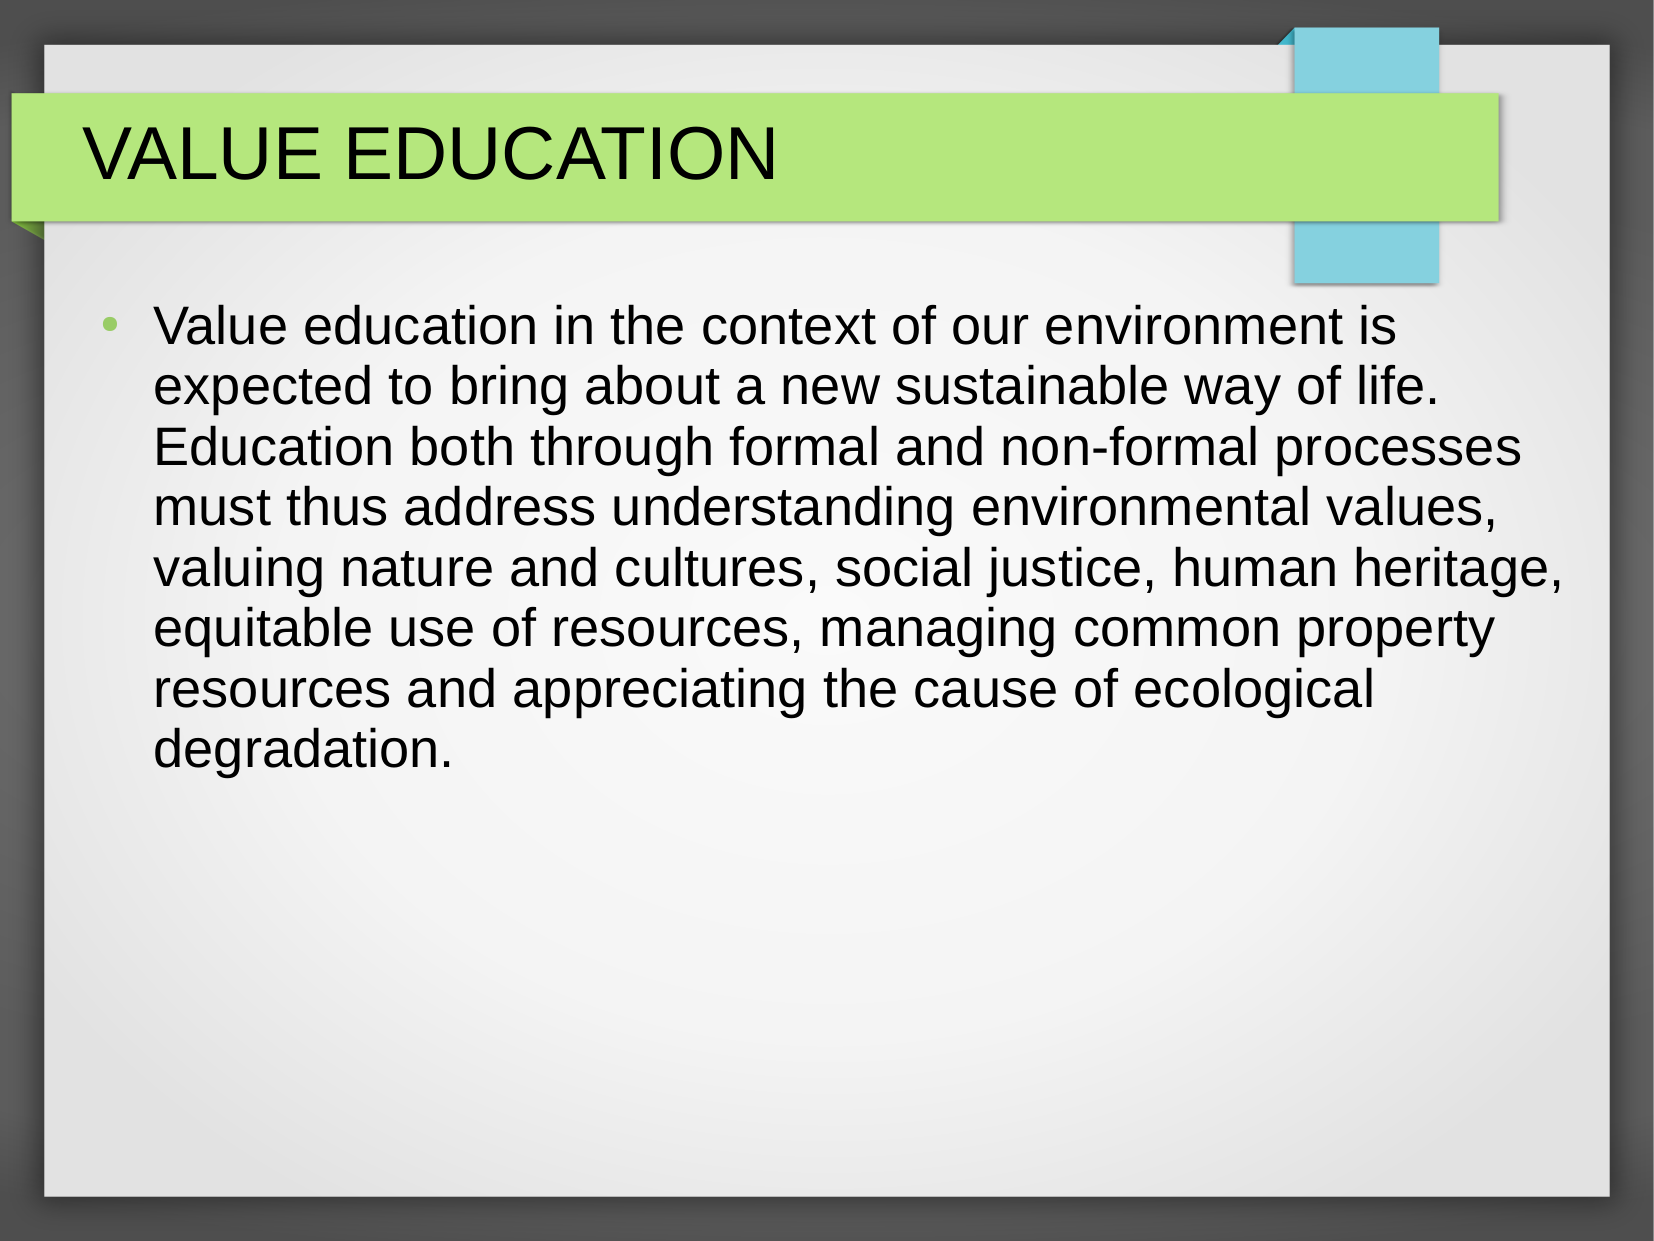

# VALUE EDUCATION
Value education in the context of our environment is expected to bring about a new sustainable way of life. Education both through formal and non-formal processes must thus address understanding environmental values, valuing nature and cultures, social justice, human heritage, equitable use of resources, managing common property resources and appreciating the cause of ecological degradation.